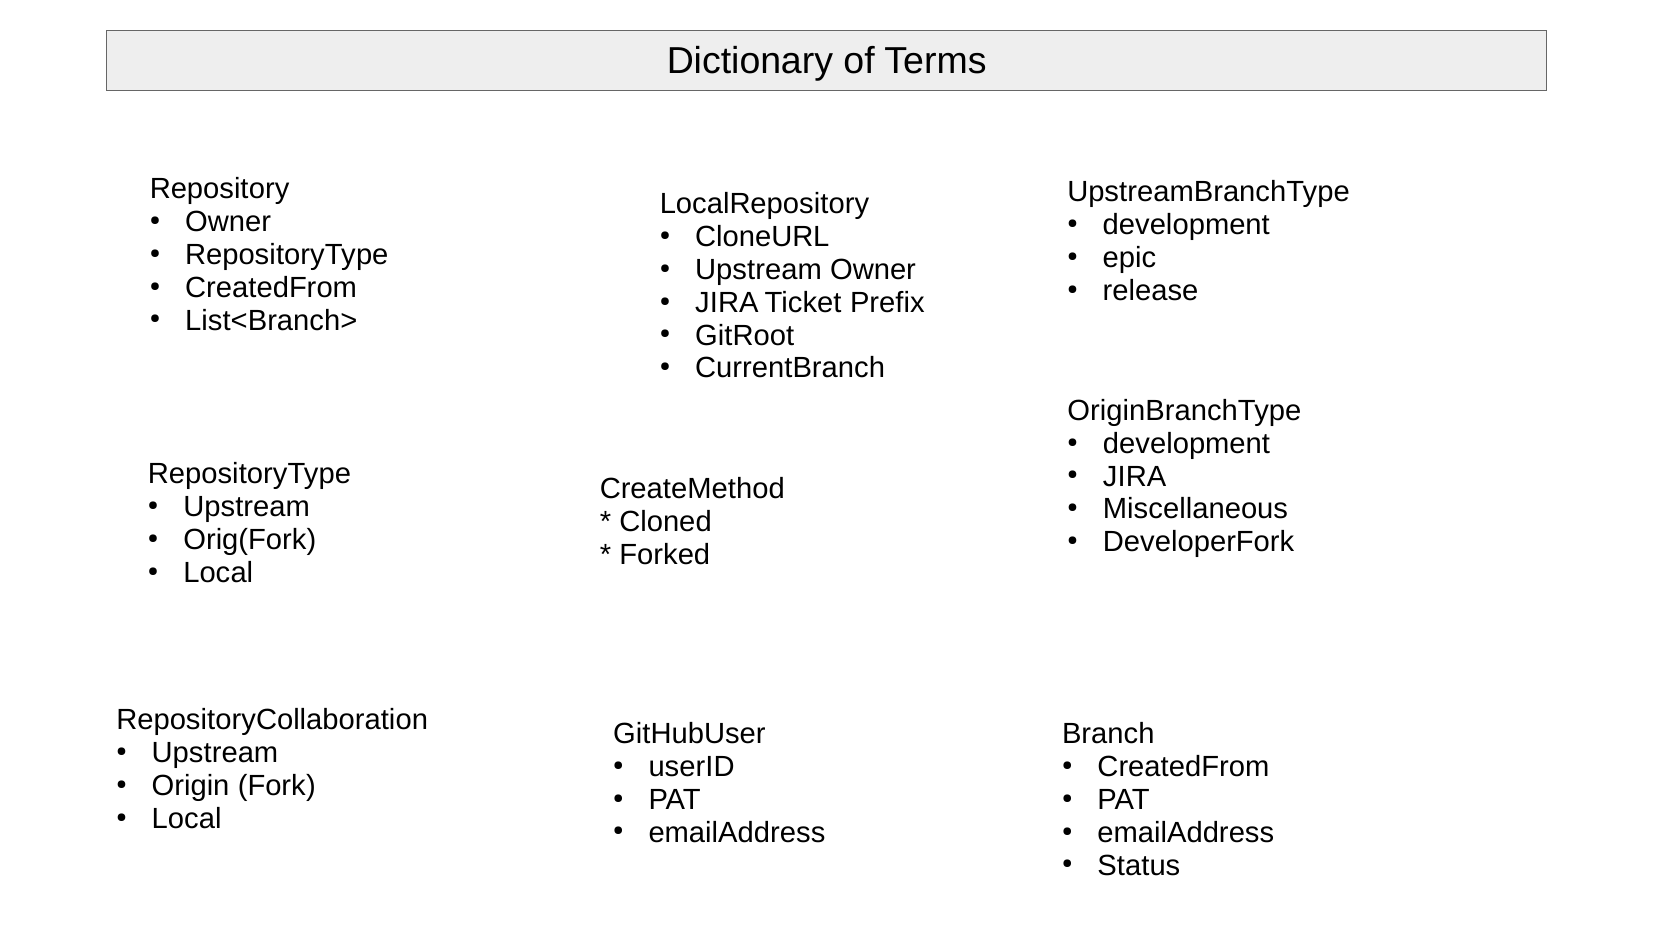

Dictionary of Terms
Repository
Owner
RepositoryType
CreatedFrom
List<Branch>
UpstreamBranchType
development
epic
release
LocalRepository
CloneURL
Upstream Owner
JIRA Ticket Prefix
GitRoot
CurrentBranch
OriginBranchType
development
JIRA
Miscellaneous
DeveloperFork
RepositoryType
Upstream
Orig(Fork)
Local
CreateMethod
* Cloned
* Forked
RepositoryCollaboration
Upstream
Origin (Fork)
Local
GitHubUser
userID
PAT
emailAddress
Branch
CreatedFrom
PAT
emailAddress
Status